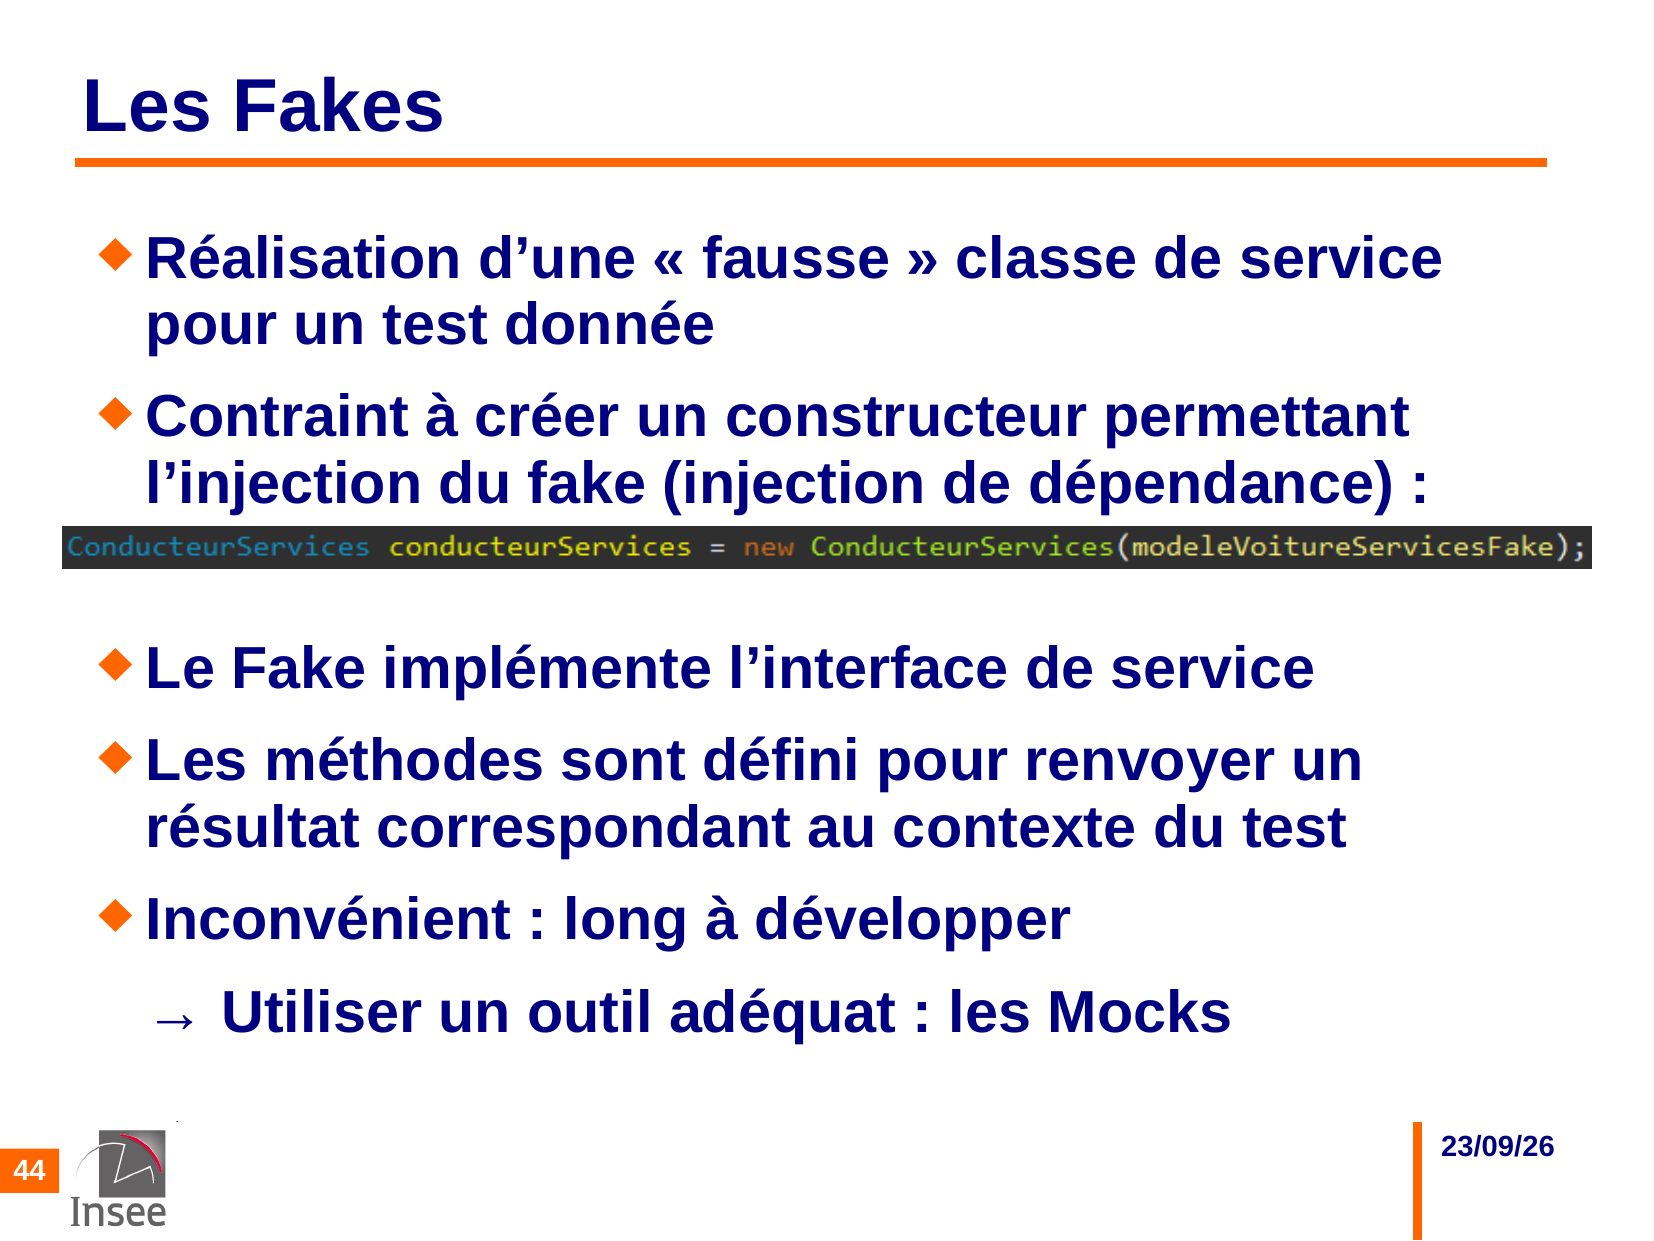

# Les Fakes
Réalisation d’une « fausse » classe de service pour un test donnée
Contraint à créer un constructeur permettant l’injection du fake (injection de dépendance) :
Le Fake implémente l’interface de service
Les méthodes sont défini pour renvoyer un résultat correspondant au contexte du test
Inconvénient : long à développer
→ Utiliser un outil adéquat : les Mocks
44